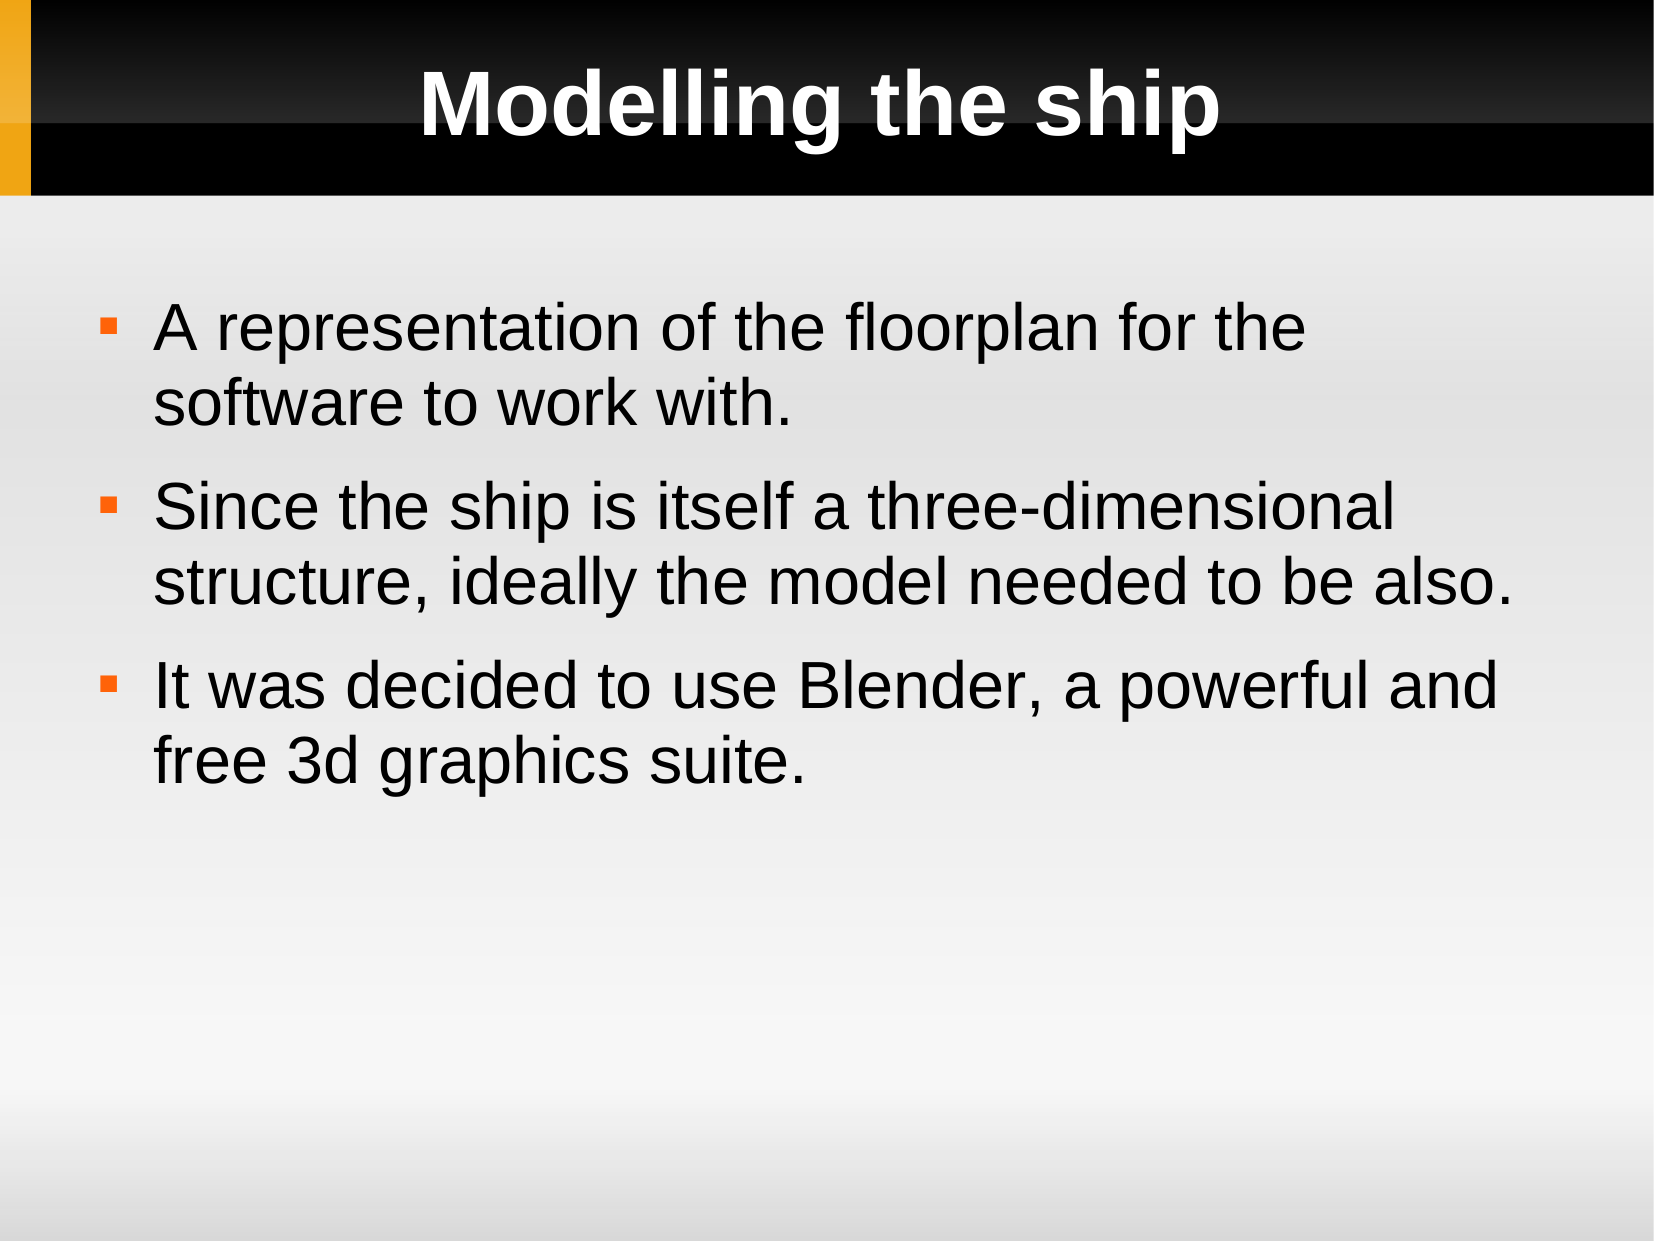

# Modelling the ship
A representation of the floorplan for the software to work with.
Since the ship is itself a three-dimensional structure, ideally the model needed to be also.
It was decided to use Blender, a powerful and free 3d graphics suite.